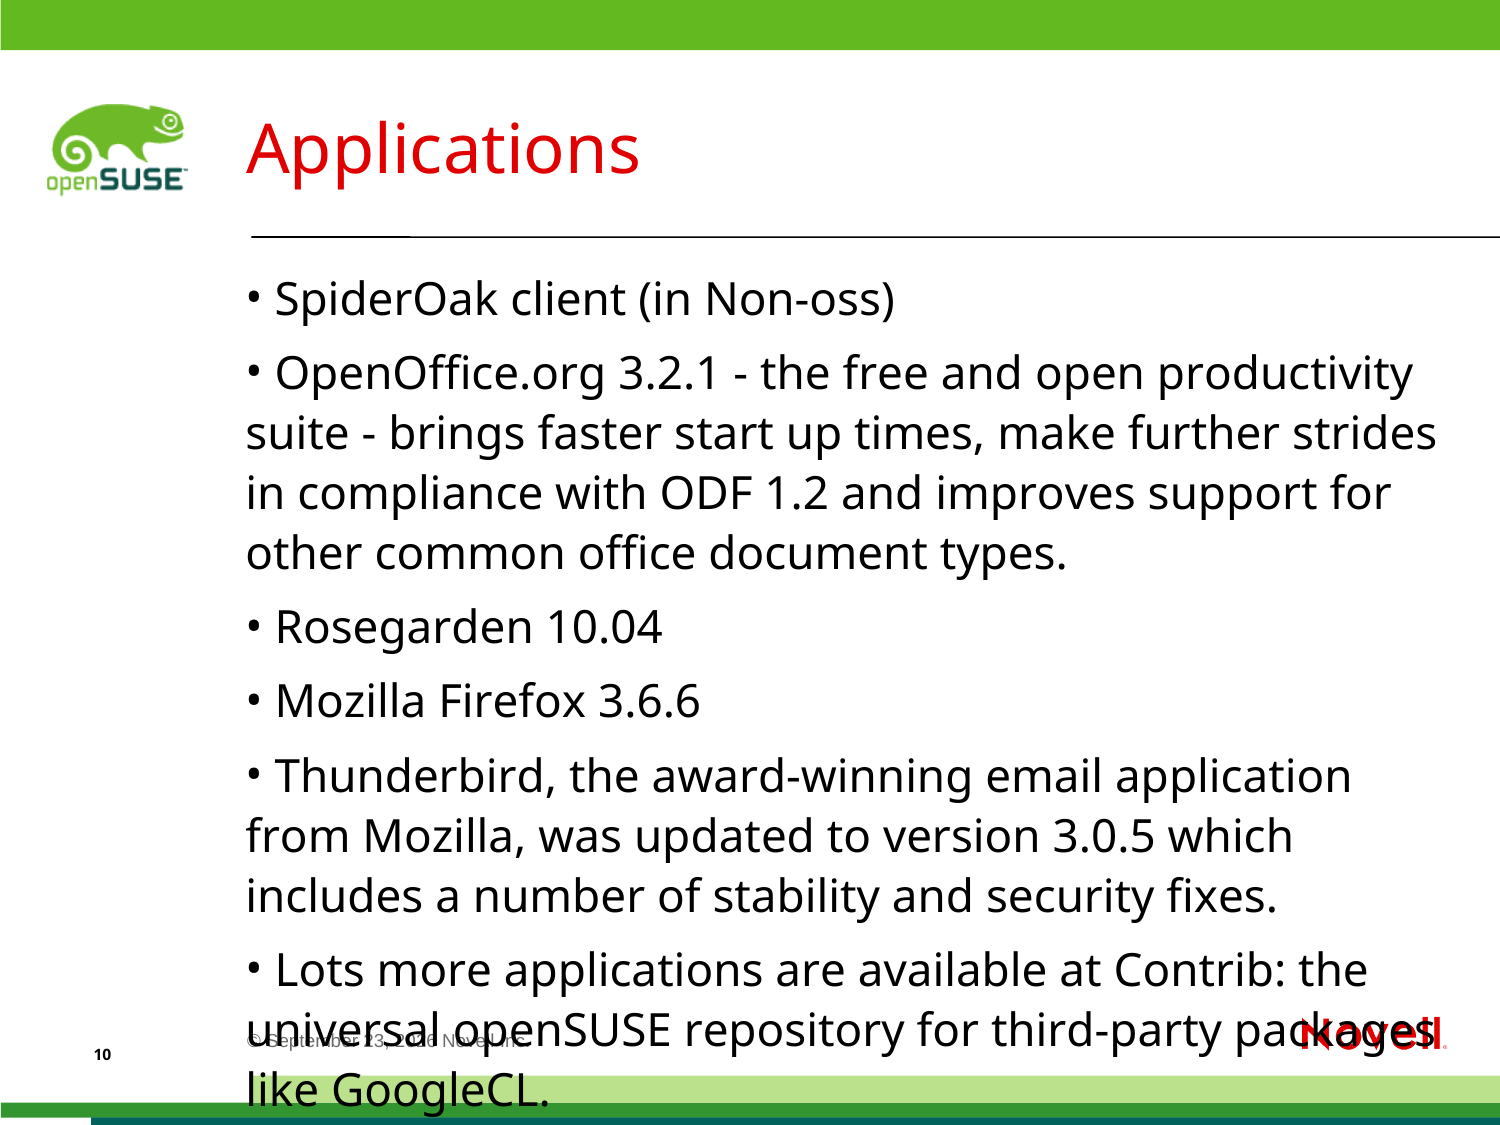

# Applications
 SpiderOak client (in Non-oss)
 OpenOffice.org 3.2.1 - the free and open productivity suite - brings faster start up times, make further strides in compliance with ODF 1.2 and improves support for other common office document types.
 Rosegarden 10.04
 Mozilla Firefox 3.6.6
 Thunderbird, the award-winning email application from Mozilla, was updated to version 3.0.5 which includes a number of stability and security fixes.
 Lots more applications are available at Contrib: the universal openSUSE repository for third-party packages like GoogleCL.